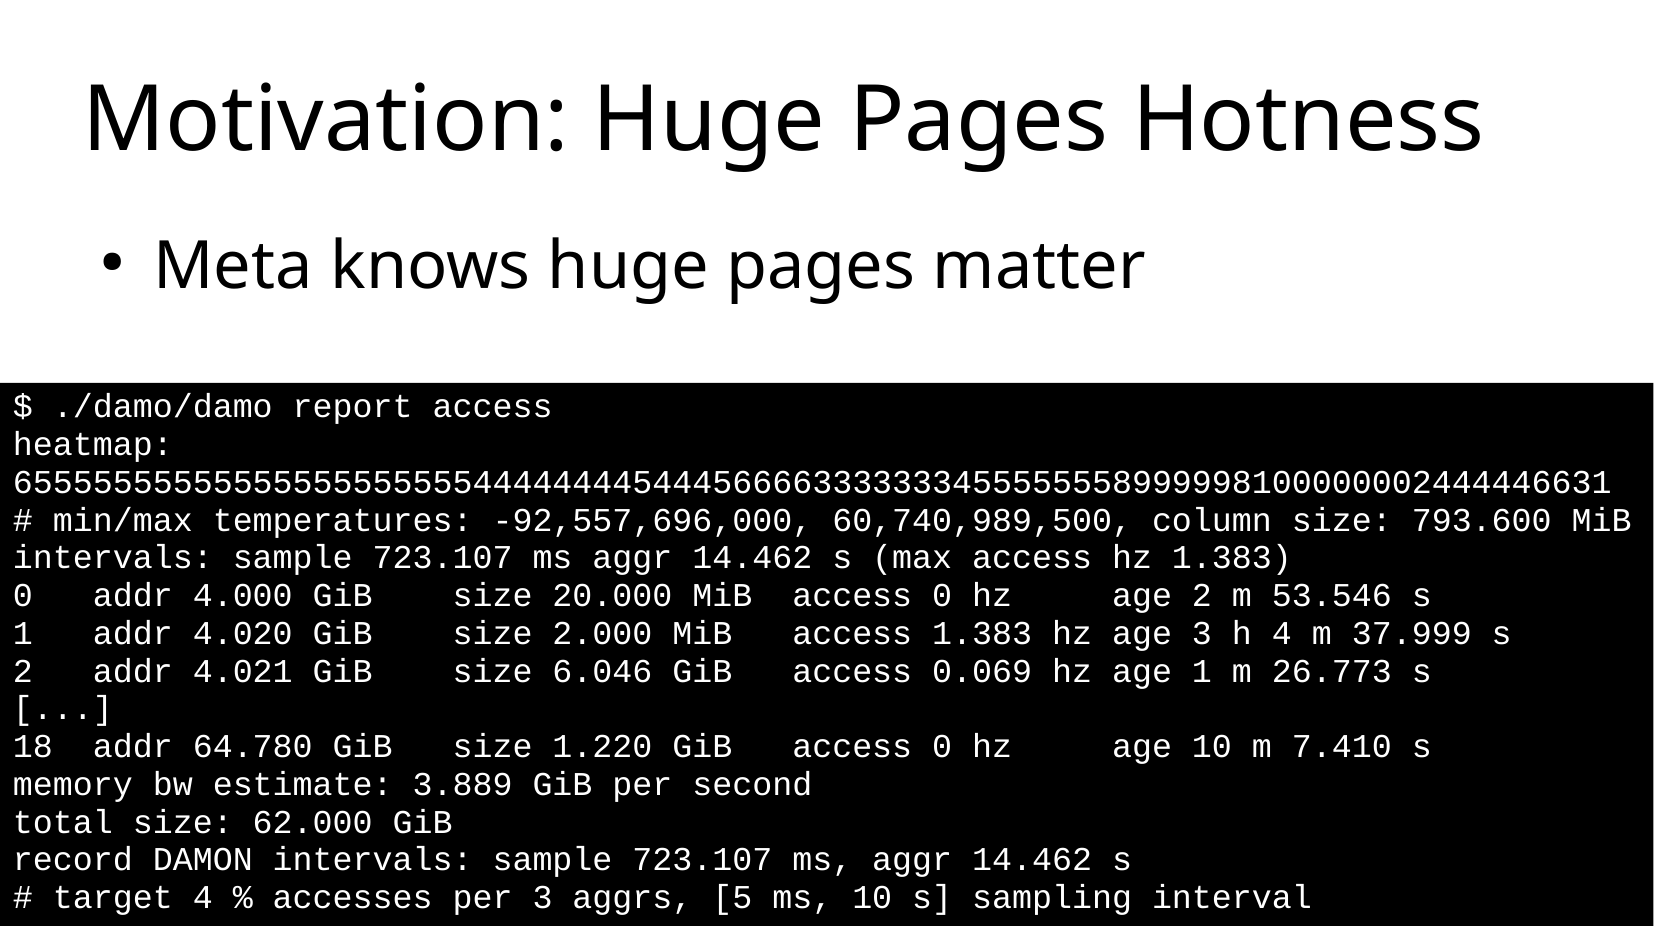

# Motivation: Huge Pages Hotness
Meta knows huge pages matter
$ ./damo/damo report access
heatmap: 65555555555555555555555444444445444566663333333455555558999998100000002444446631
# min/max temperatures: -92,557,696,000, 60,740,989,500, column size: 793.600 MiB
intervals: sample 723.107 ms aggr 14.462 s (max access hz 1.383)
0 addr 4.000 GiB size 20.000 MiB access 0 hz age 2 m 53.546 s
1 addr 4.020 GiB size 2.000 MiB access 1.383 hz age 3 h 4 m 37.999 s
2 addr 4.021 GiB size 6.046 GiB access 0.069 hz age 1 m 26.773 s
[...]
18 addr 64.780 GiB size 1.220 GiB access 0 hz age 10 m 7.410 s
memory bw estimate: 3.889 GiB per second
total size: 62.000 GiB
record DAMON intervals: sample 723.107 ms, aggr 14.462 s
# target 4 % accesses per 3 aggrs, [5 ms, 10 s] sampling interval